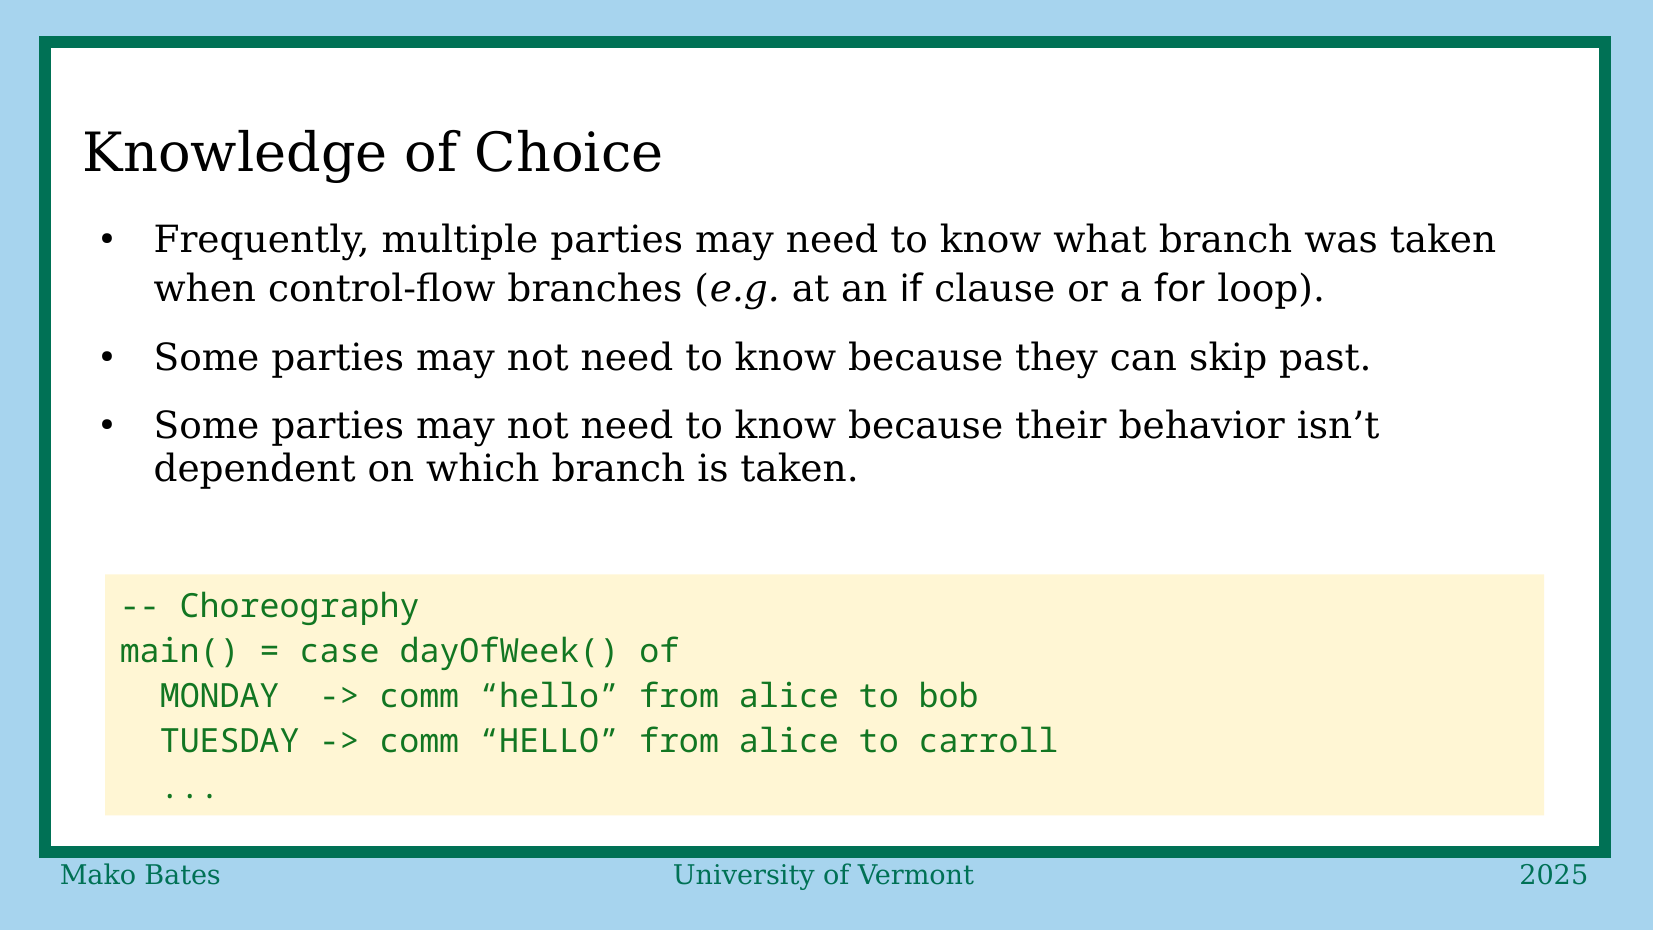

# Knowledge of Choice
Frequently, multiple parties may need to know what branch was taken when control-flow branches (e.g. at an if clause or a for loop).
Some parties may not need to know because they can skip past.
Some parties may not need to know because their behavior isn’t dependent on which branch is taken.
-- Choreography
main() = case dayOfWeek() of
 MONDAY -> comm “hello” from alice to bob
 TUESDAY -> comm “HELLO” from alice to carroll
 ...